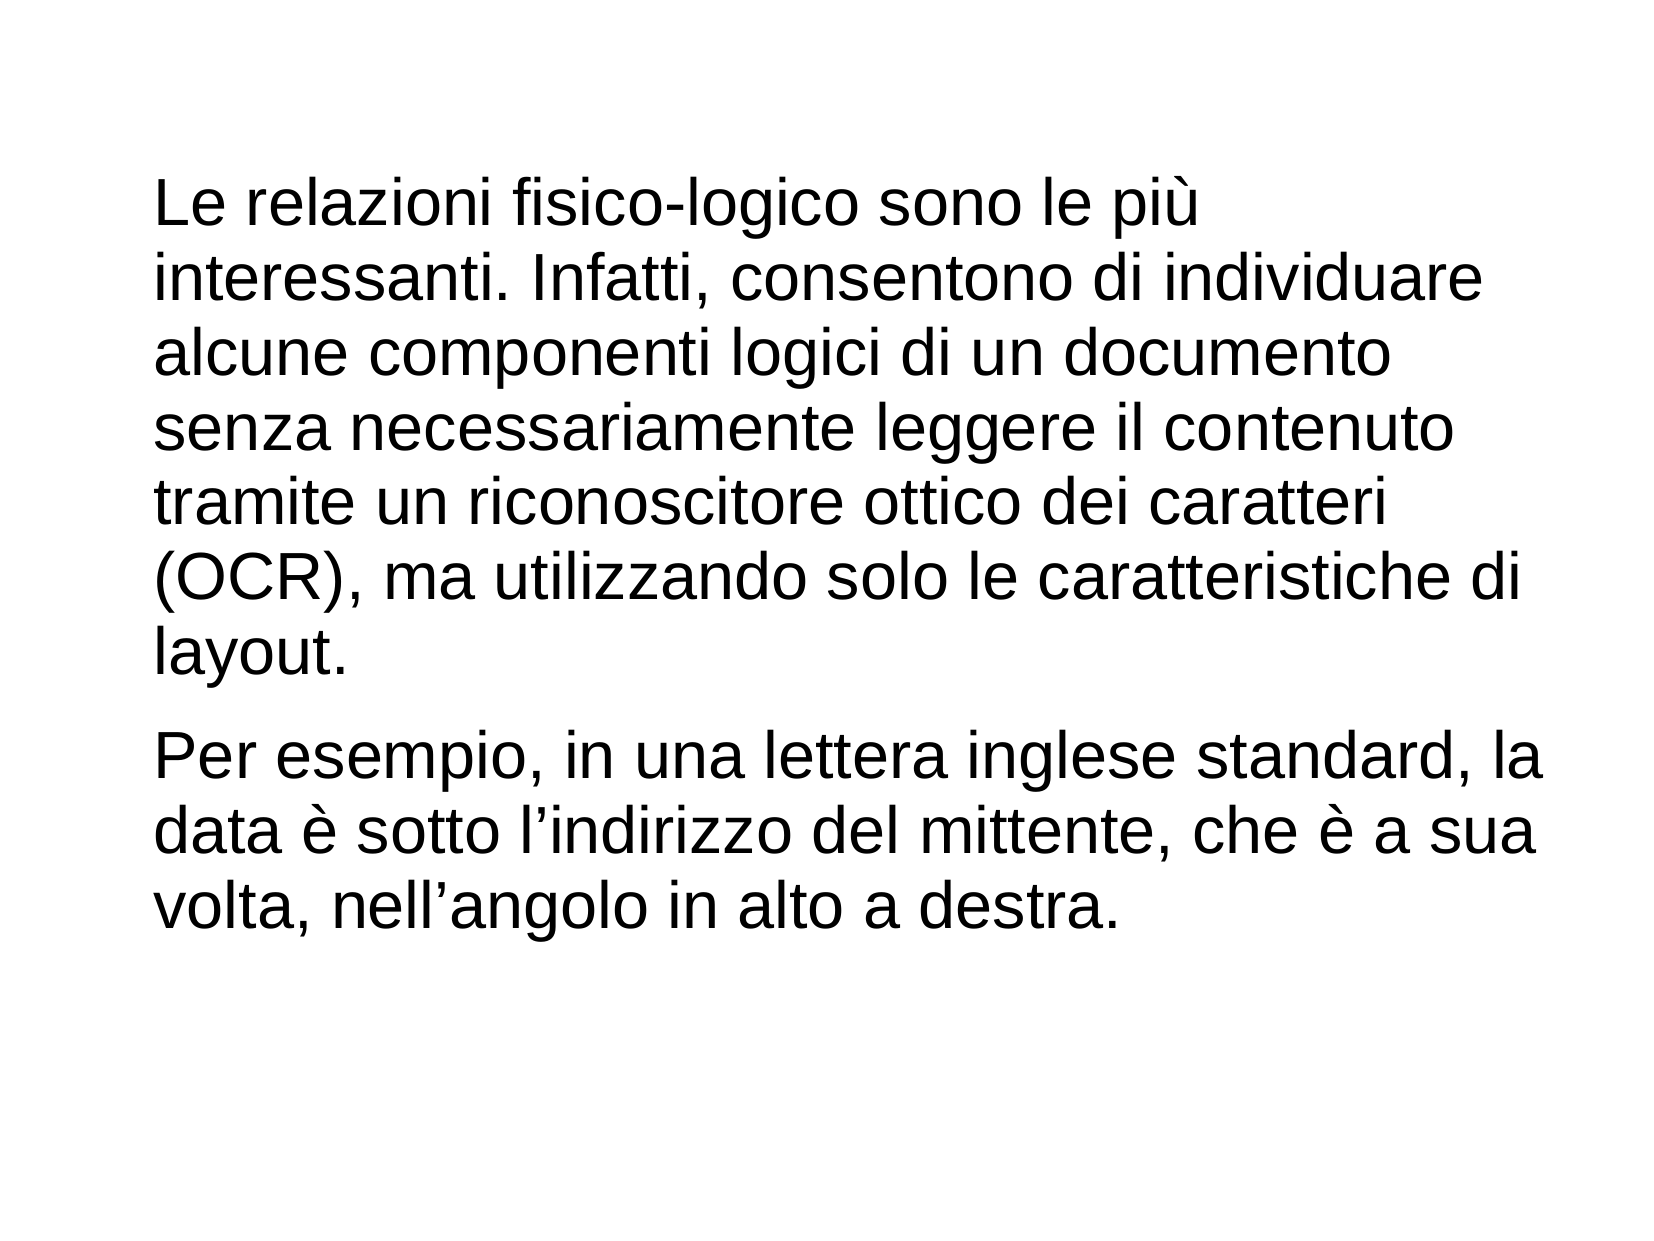

# Le relazioni fisico-logico sono le più interessanti. Infatti, consentono di individuare alcune componenti logici di un documento senza necessariamente leggere il contenuto tramite un riconoscitore ottico dei caratteri (OCR), ma utilizzando solo le caratteristiche di layout.
Per esempio, in una lettera inglese standard, la data è sotto l’indirizzo del mittente, che è a sua volta, nell’angolo in alto a destra.